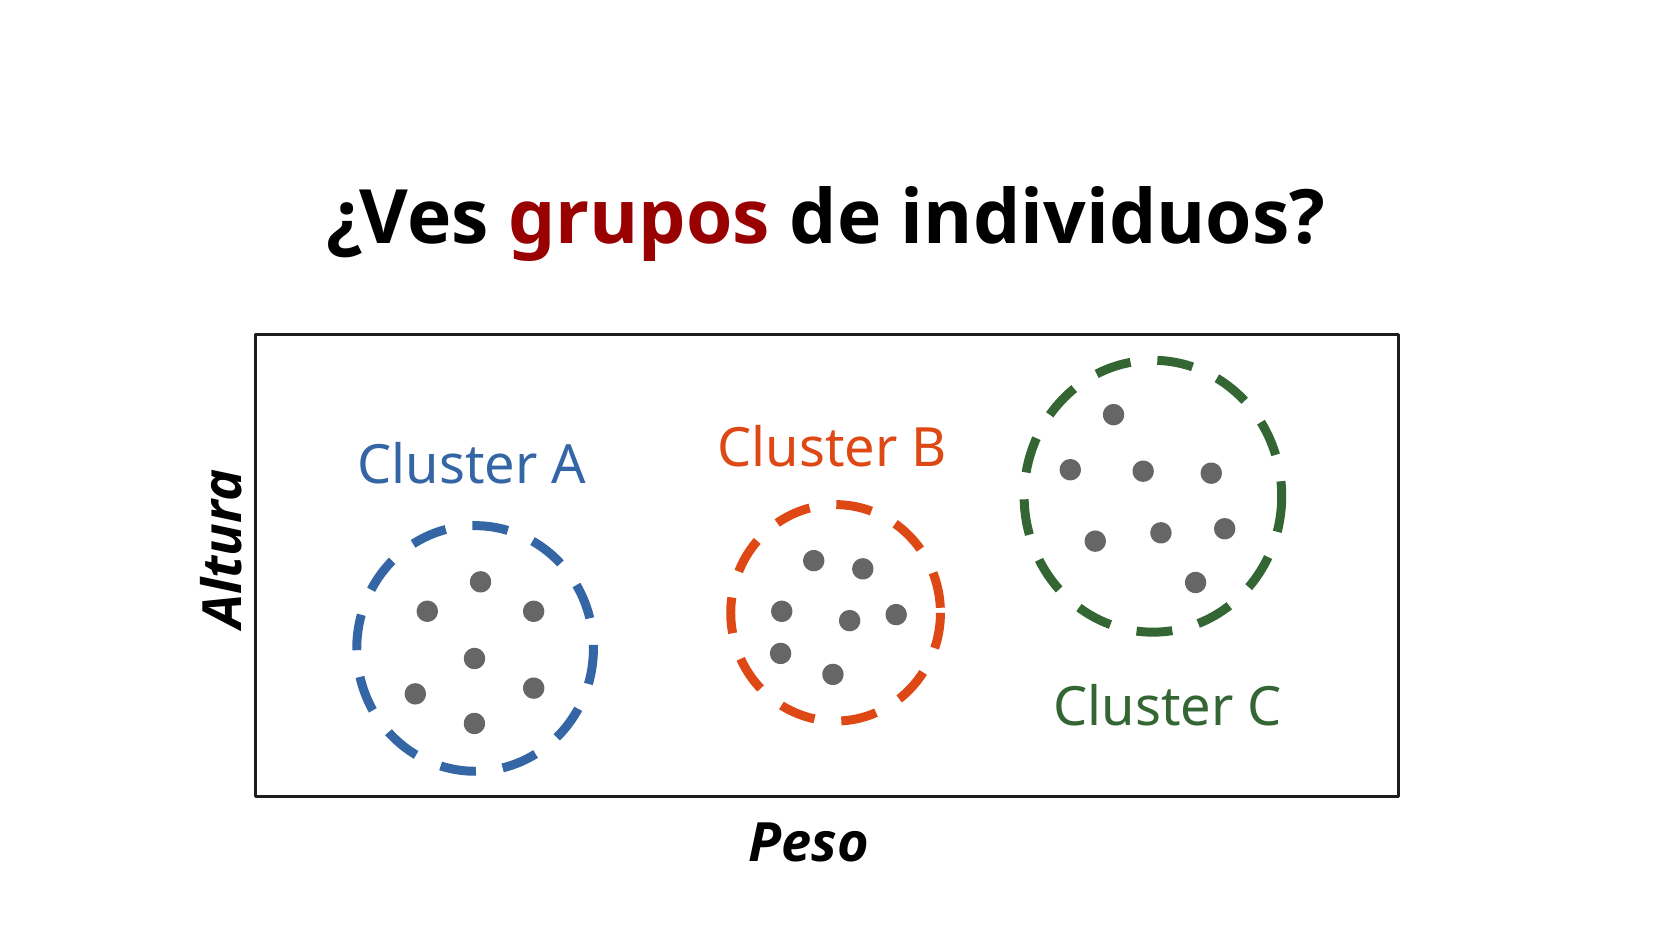

¿Ves grupos de individuos?
Cluster B
Cluster A
Altura
Cluster C
Peso